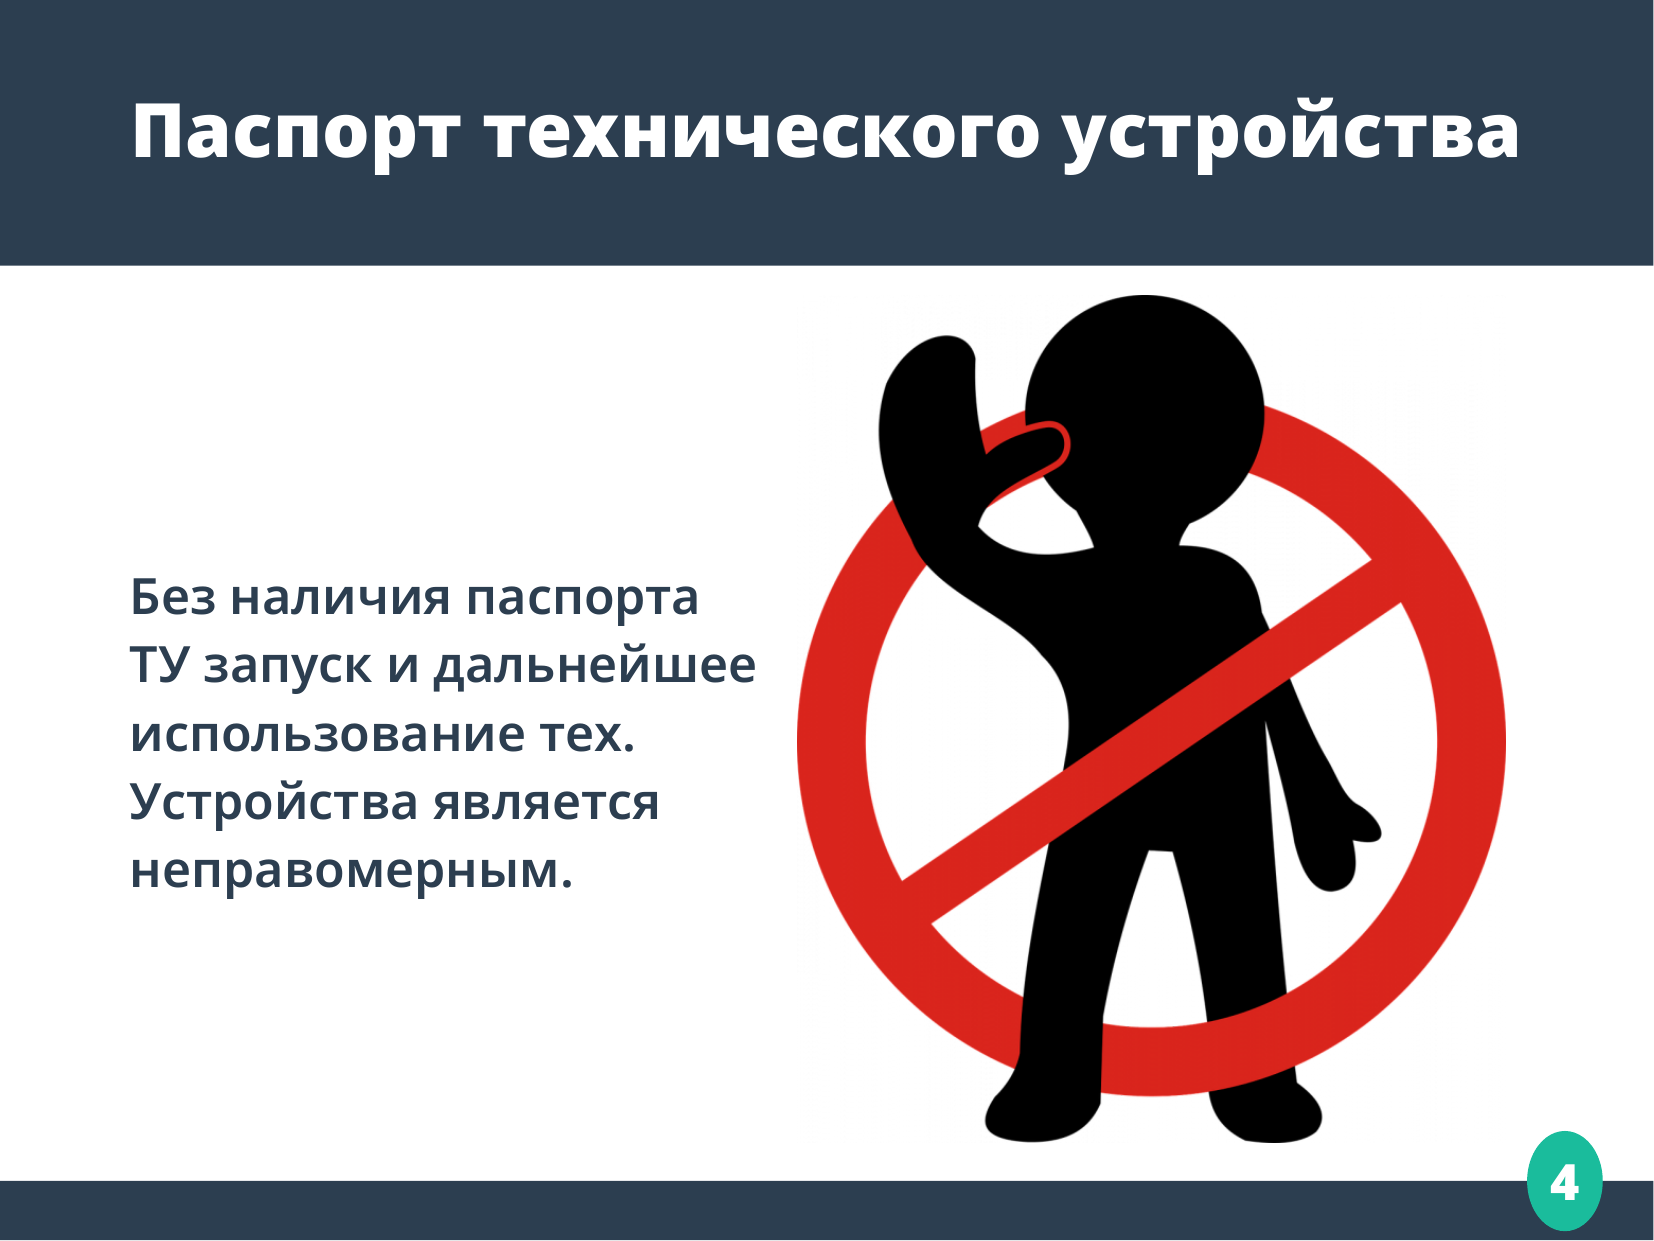

# Паспорт технического устройства
Без наличия паспорта ТУ запуск и дальнейшее использование тех. Устройства является неправомерным.